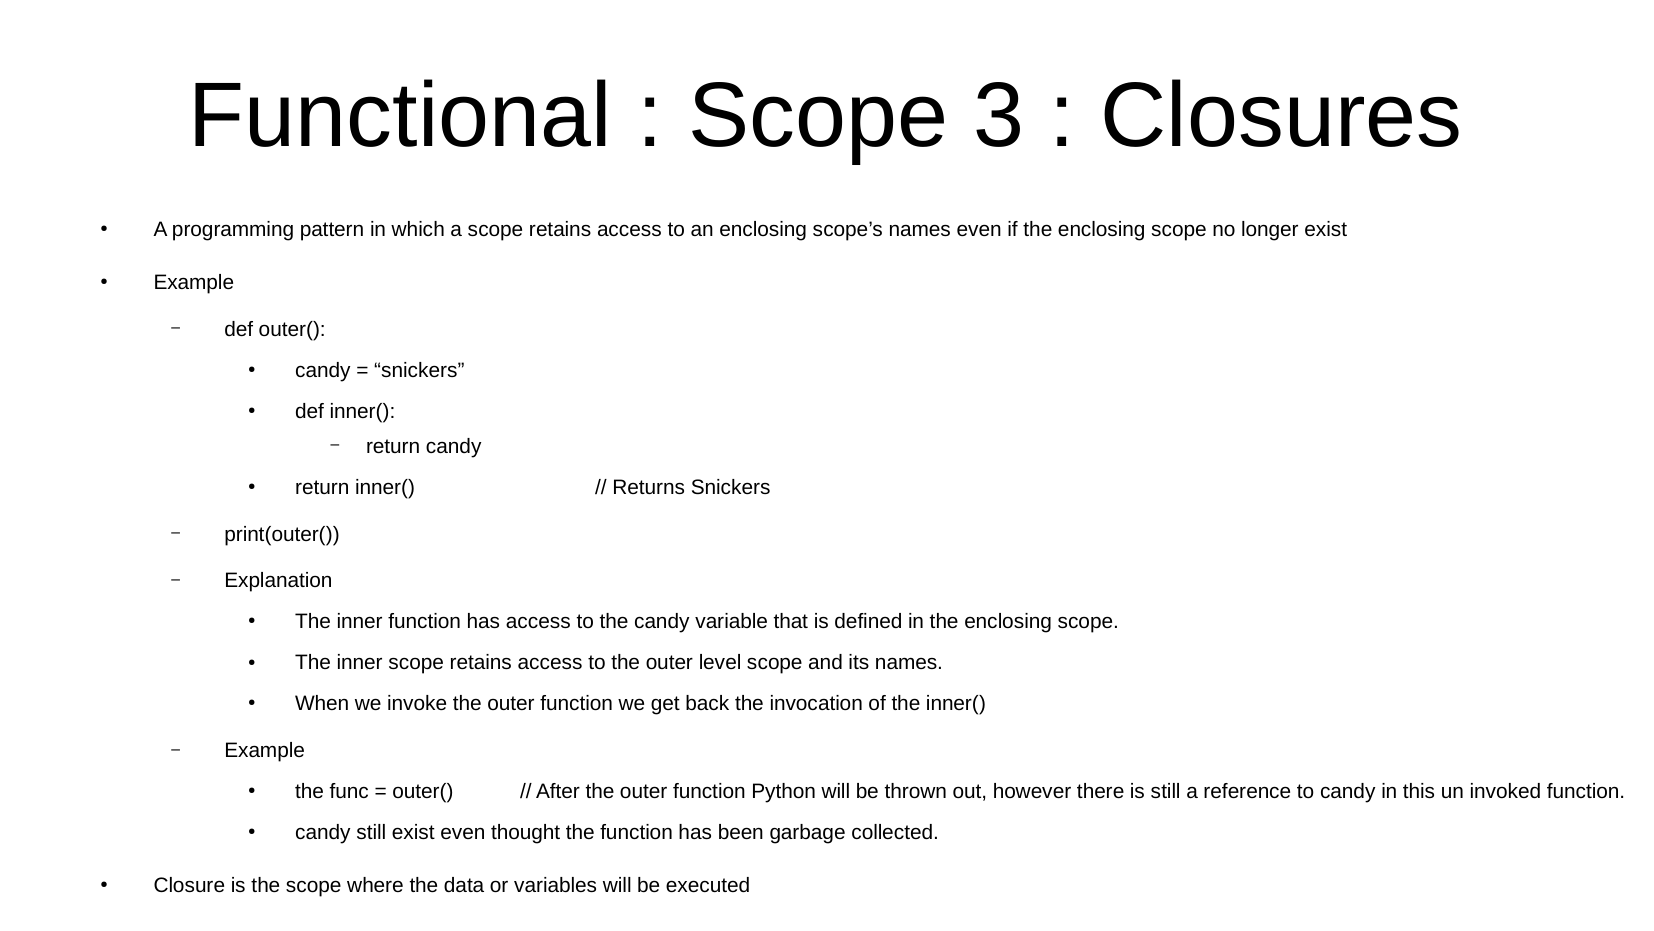

# Functional : Scope 3 : Closures
A programming pattern in which a scope retains access to an enclosing scope’s names even if the enclosing scope no longer exist
Example
def outer():
candy = “snickers”
def inner():
return candy
return inner()			// Returns Snickers
print(outer())
Explanation
The inner function has access to the candy variable that is defined in the enclosing scope.
The inner scope retains access to the outer level scope and its names.
When we invoke the outer function we get back the invocation of the inner()
Example
the func = outer()	// After the outer function Python will be thrown out, however there is still a reference to candy in this un invoked function.
candy still exist even thought the function has been garbage collected.
Closure is the scope where the data or variables will be executed